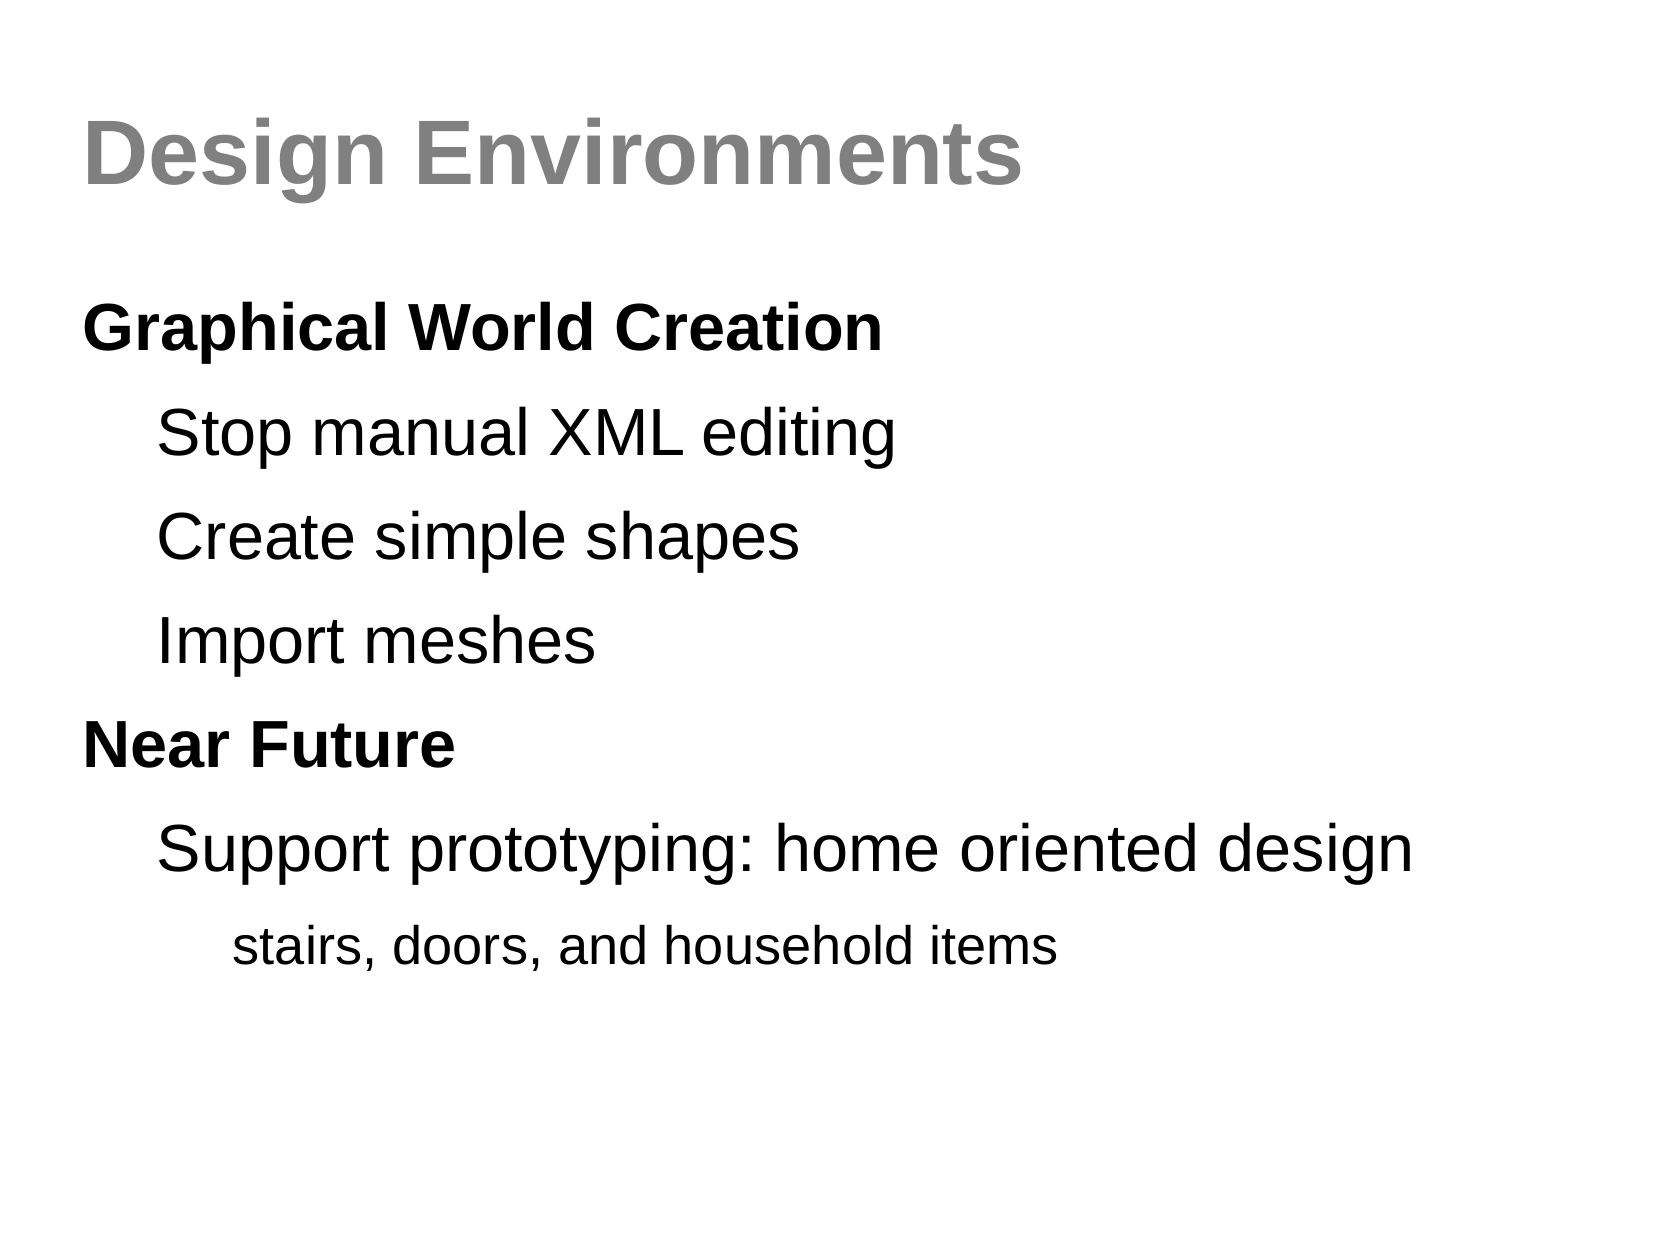

# Design Environments
Graphical World Creation
 Stop manual XML editing
 Create simple shapes
 Import meshes
Near Future
 Support prototyping: home oriented design
 stairs, doors, and household items